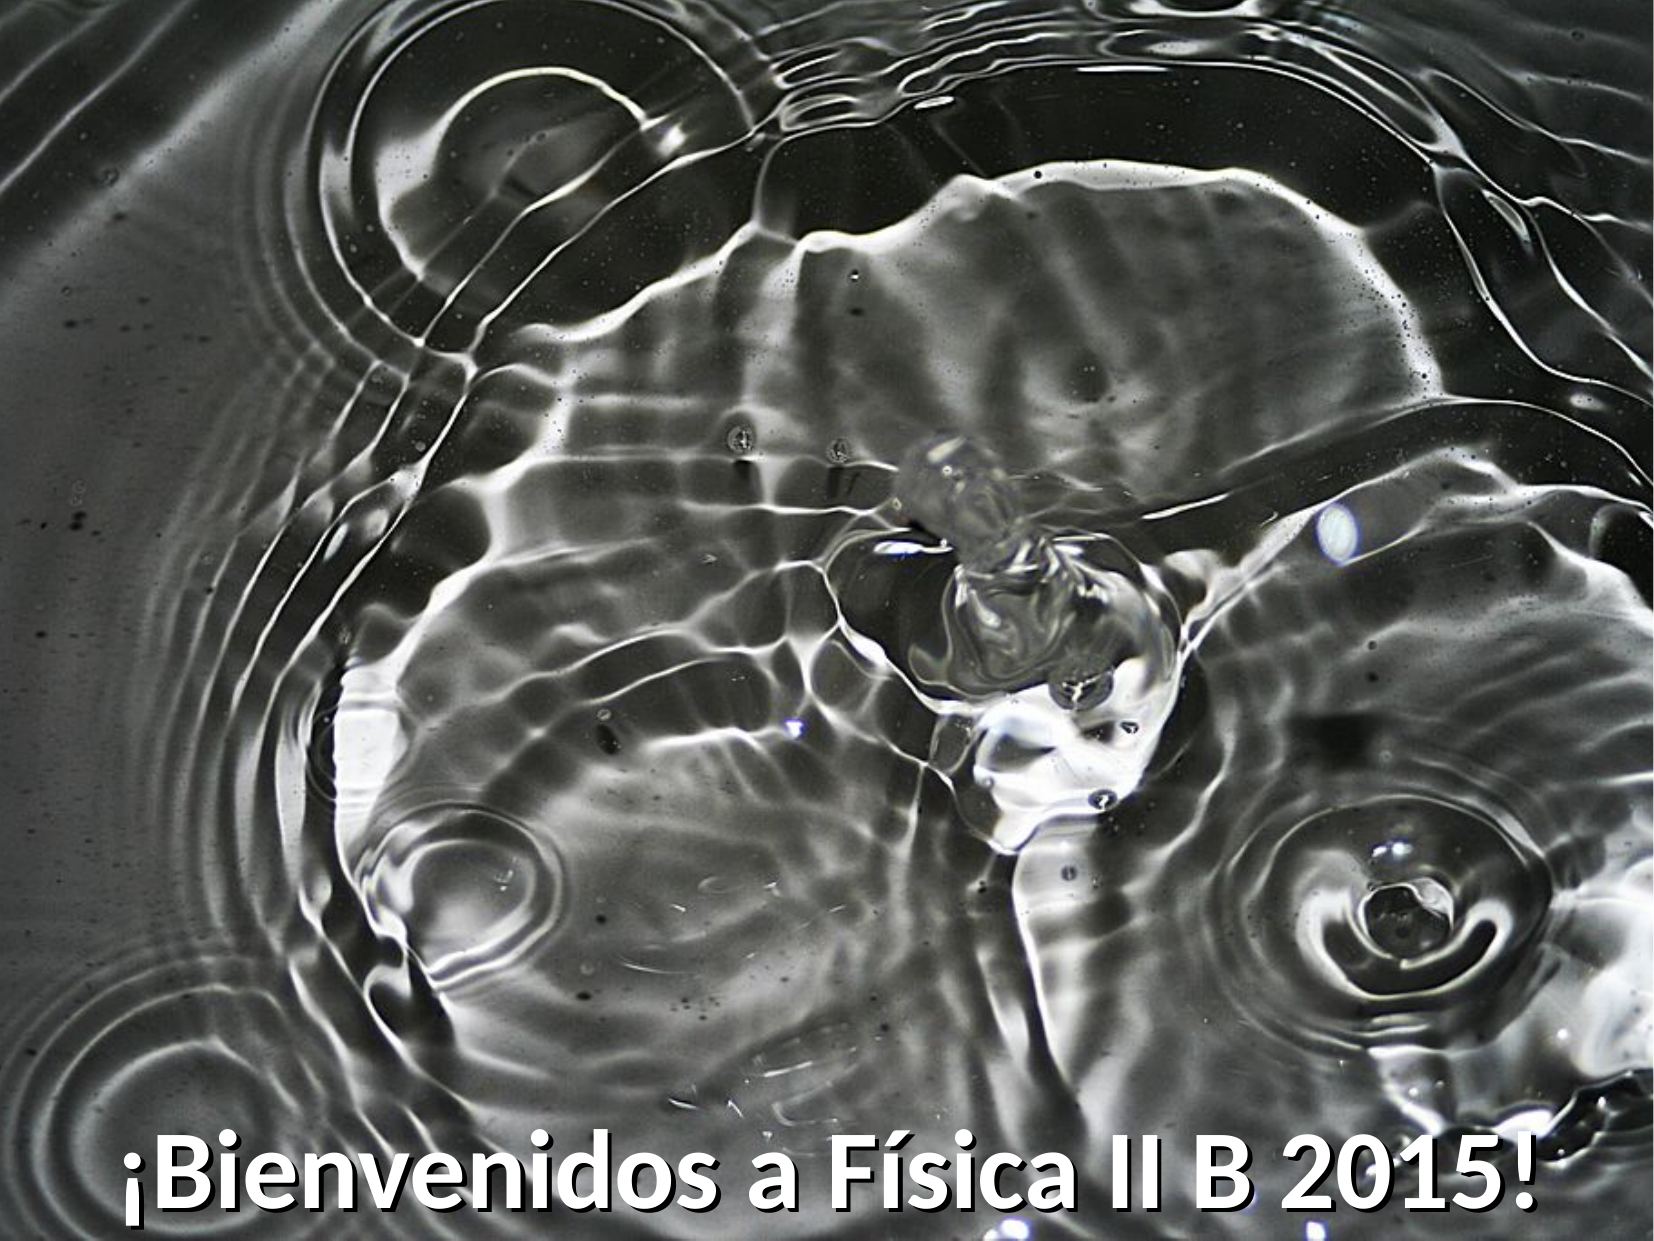

# ¡Bienvenidos a Física II B 2015!
08 May 2014
Introducción a la Física
17